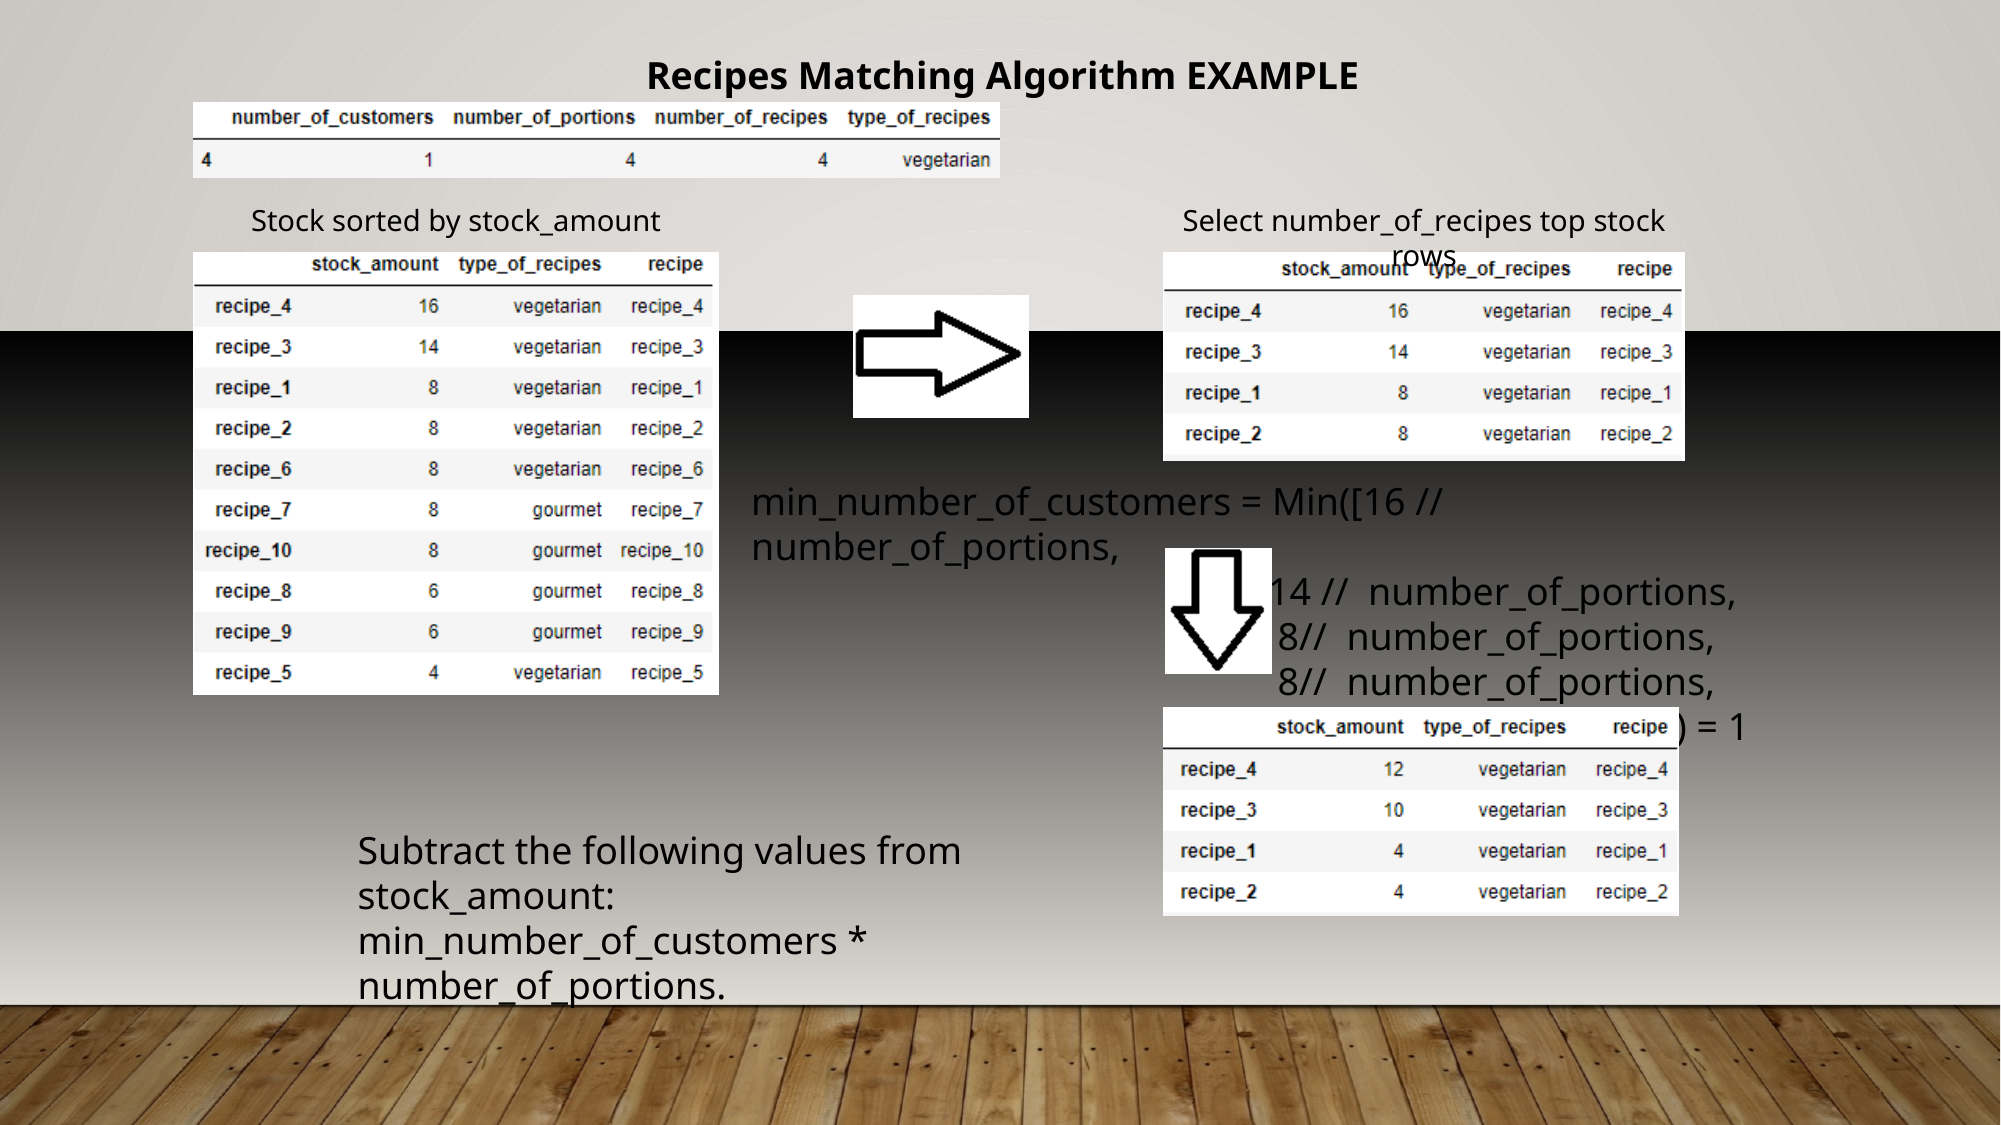

Recipes Matching Algorithm EXAMPLE
Stock sorted by stock_amount
Select number_of_recipes top stock rows
min_number_of_customers = Min([16 // number_of_portions,
 14 // number_of_portions,
 8// number_of_portions,
 8// number_of_portions,
 number_of_customers]) = 1
Subtract the following values from stock_amount:
min_number_of_customers * number_of_portions.